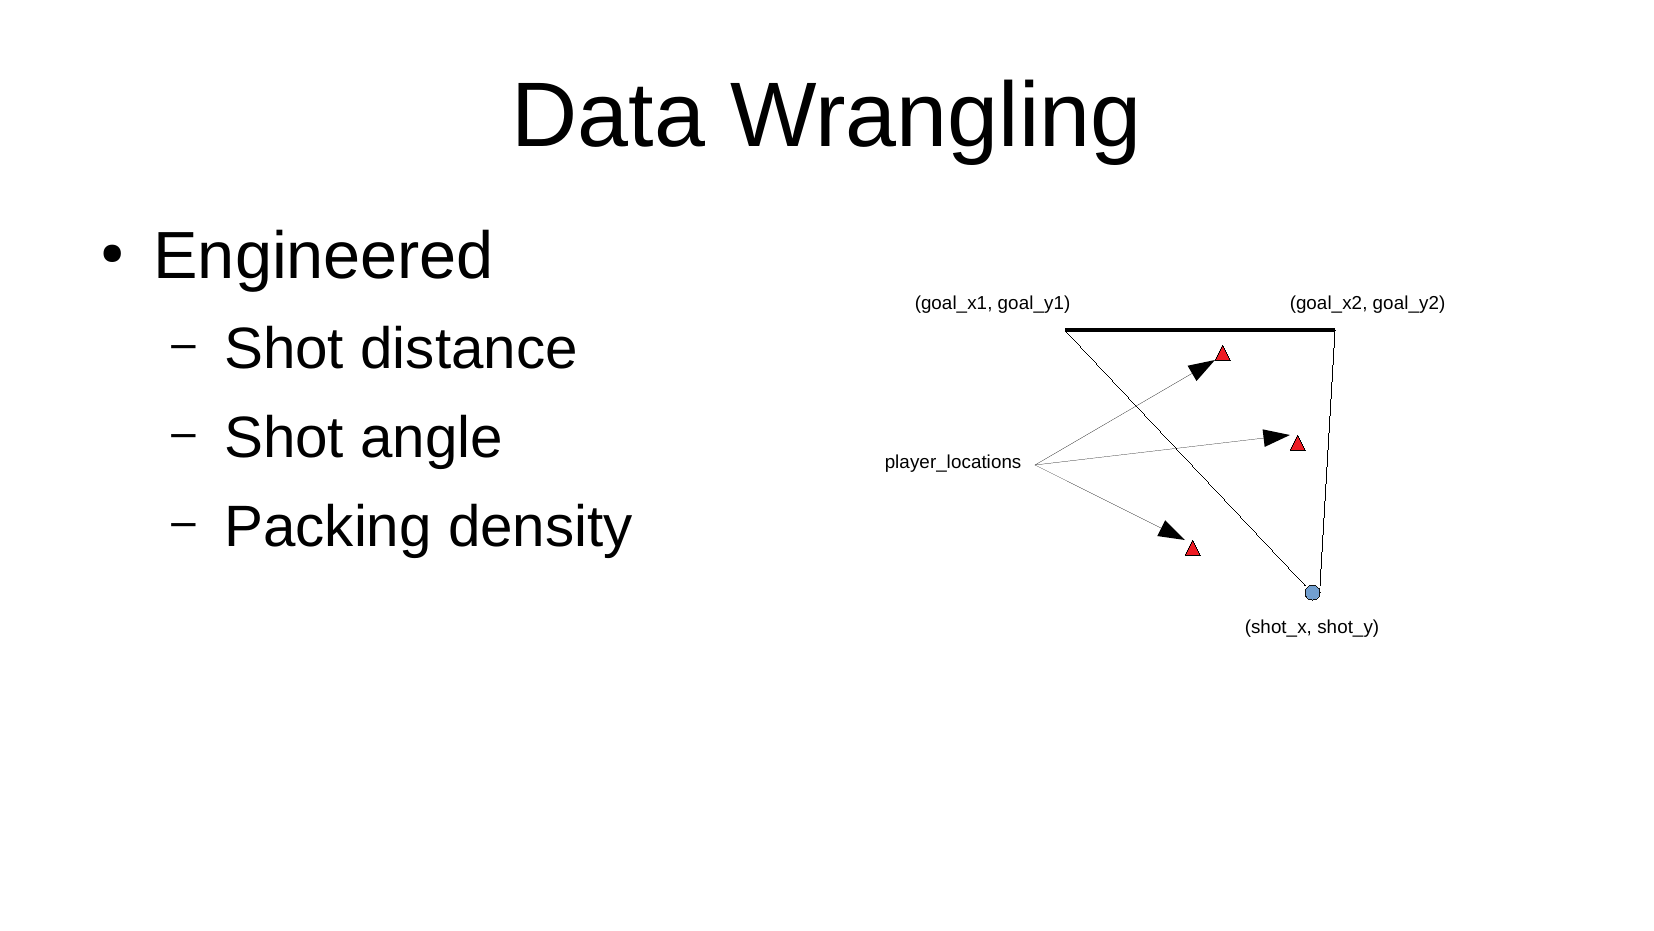

# Data Wrangling
Engineered
Shot distance
Shot angle
Packing density
(goal_x1, goal_y1)
(goal_x2, goal_y2)
player_locations
(shot_x, shot_y)